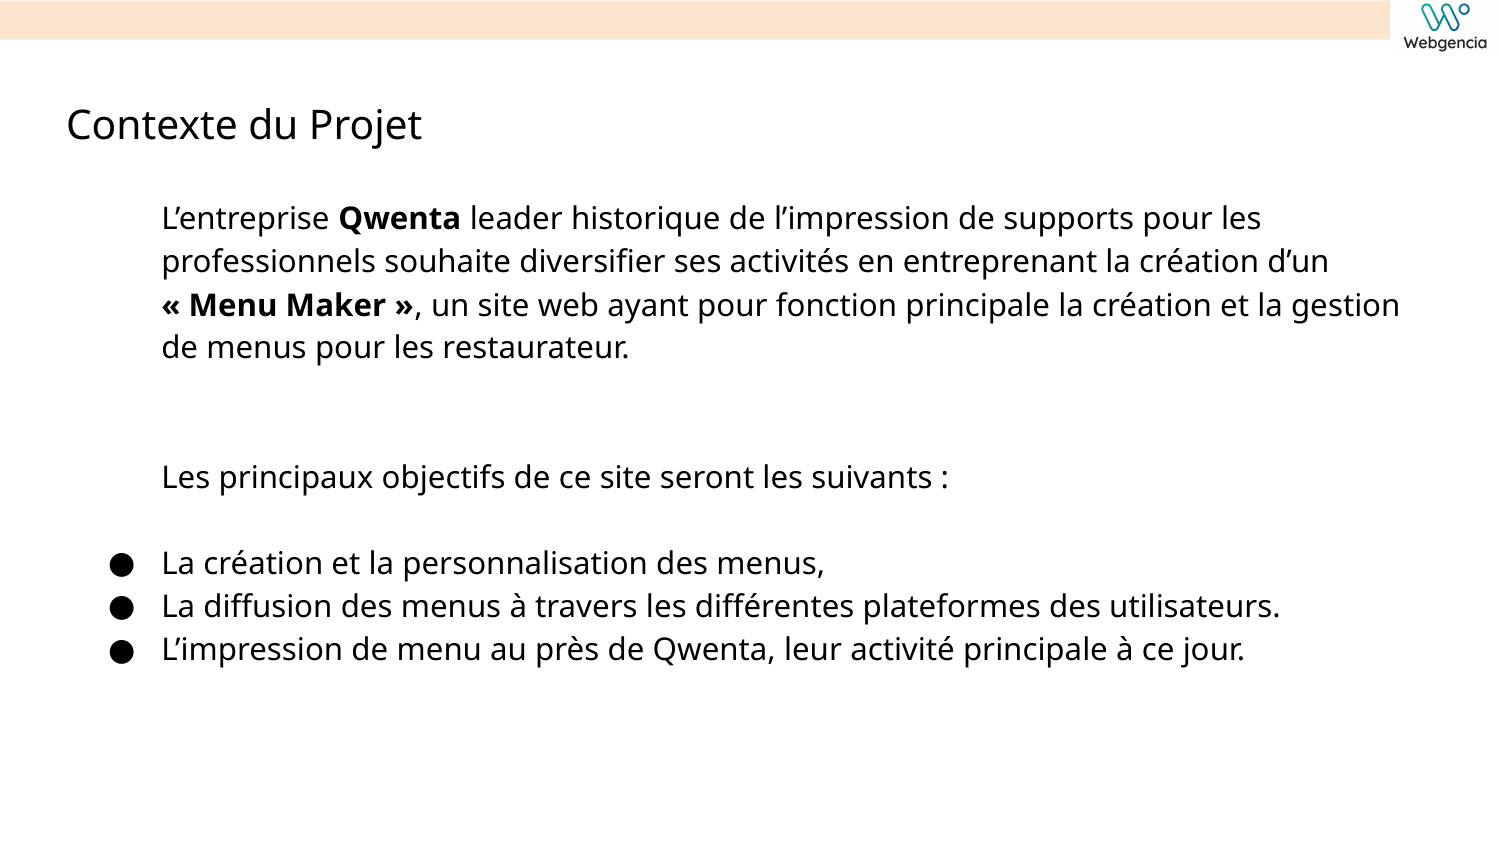

# Contexte du Projet
L’entreprise Qwenta leader historique de l’impression de supports pour les professionnels souhaite diversifier ses activités en entreprenant la création d’un « Menu Maker », un site web ayant pour fonction principale la création et la gestion de menus pour les restaurateur.
Les principaux objectifs de ce site seront les suivants :
La création et la personnalisation des menus,
La diffusion des menus à travers les différentes plateformes des utilisateurs.
L’impression de menu au près de Qwenta, leur activité principale à ce jour.